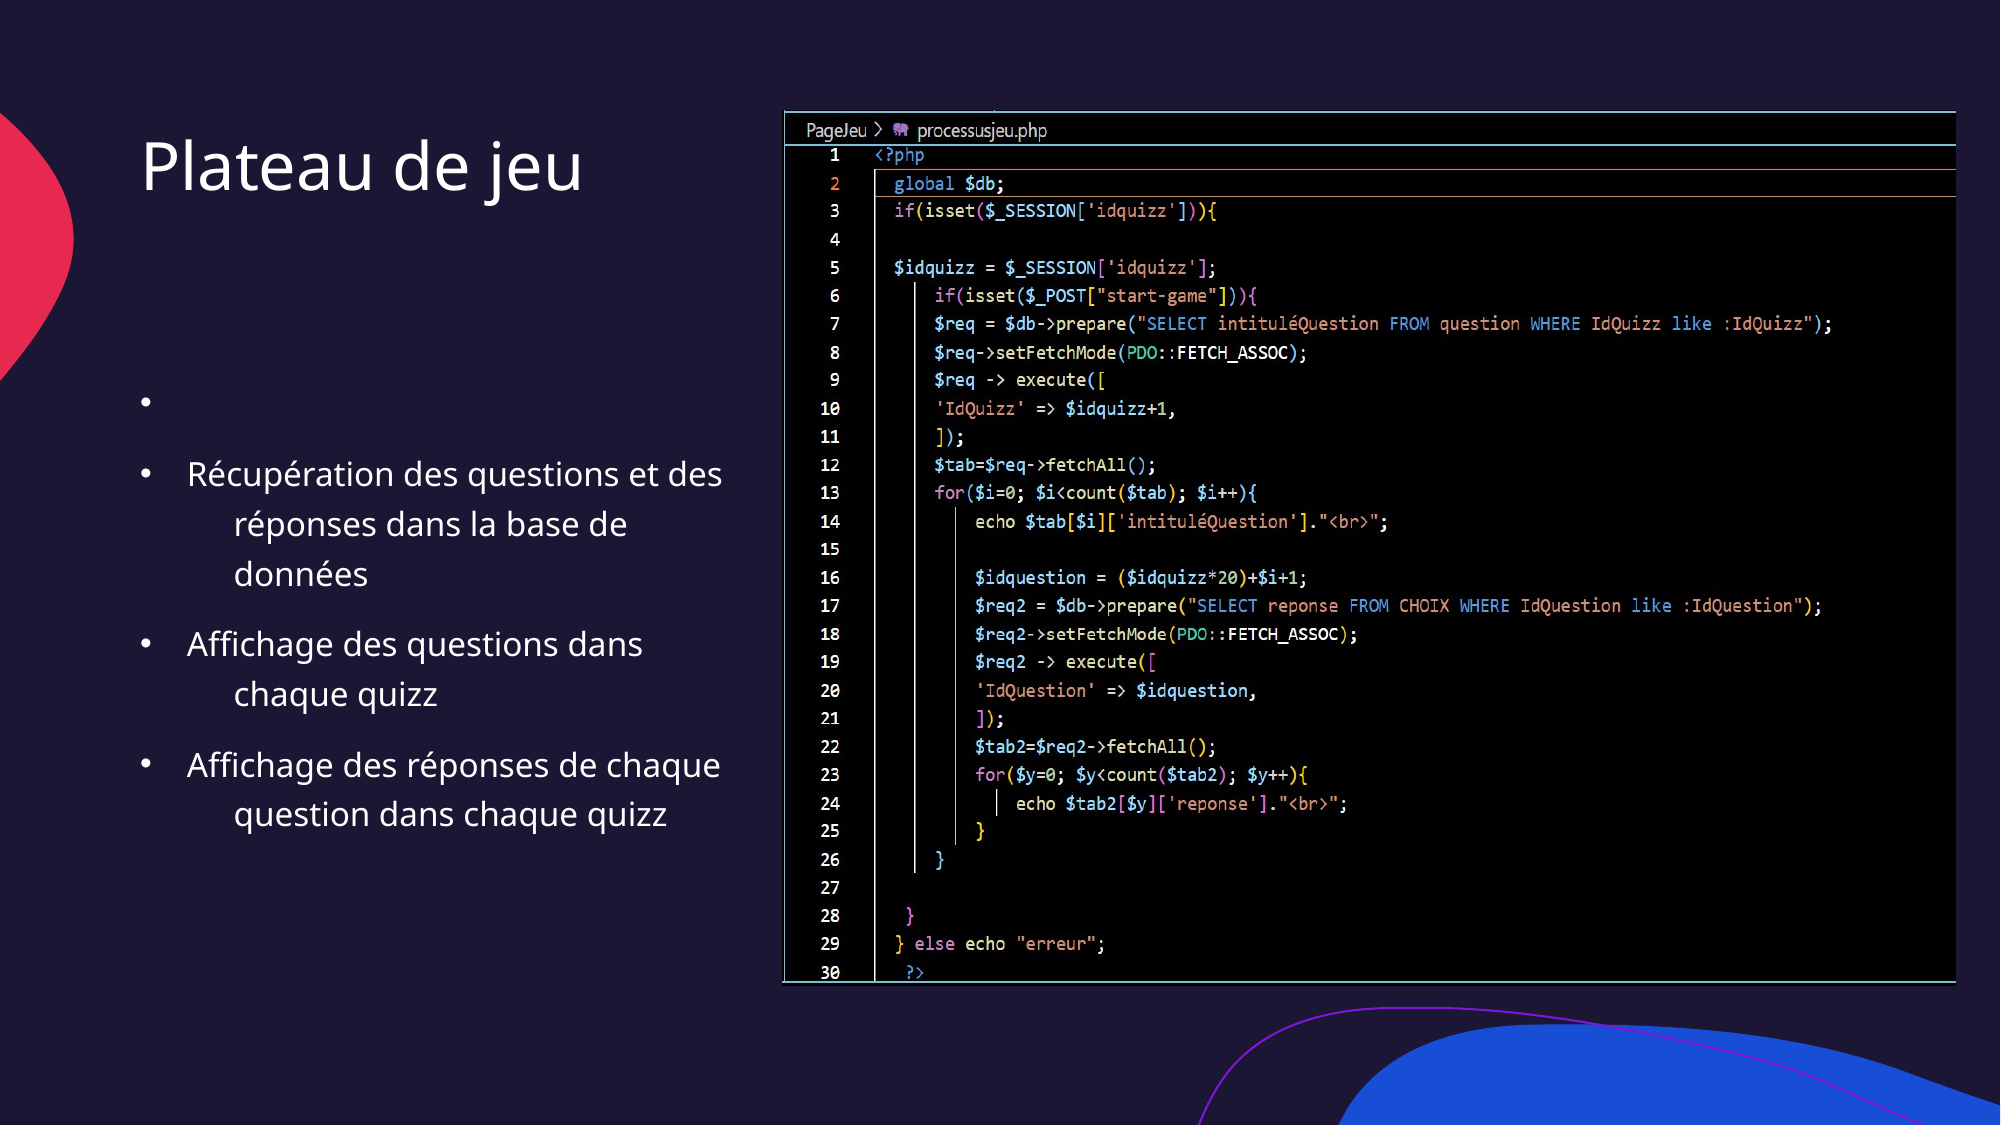

# Plateau de jeu
Récupération des questions et des réponses dans la base de données
Affichage des questions dans chaque quizz
Affichage des réponses de chaque question dans chaque quizz